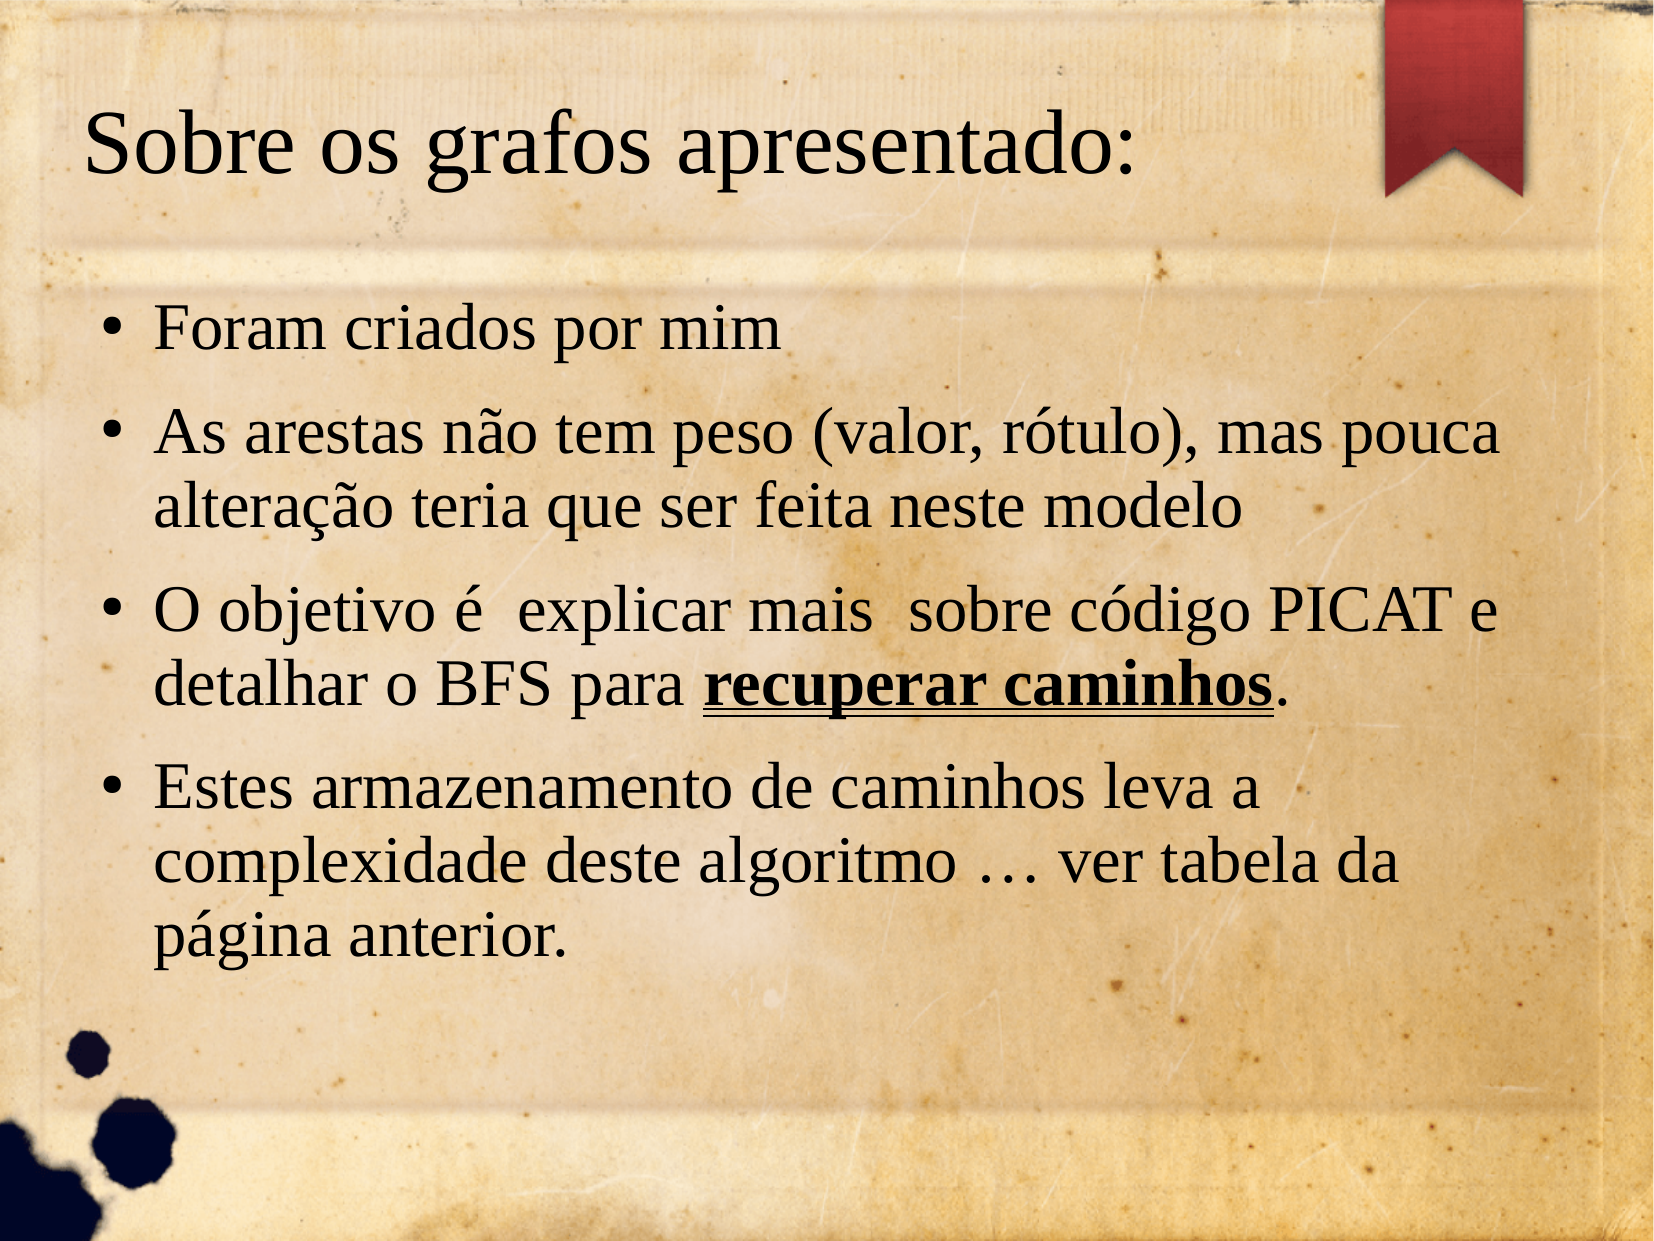

# Sobre os grafos apresentado:
Foram criados por mim
As arestas não tem peso (valor, rótulo), mas pouca alteração teria que ser feita neste modelo
O objetivo é explicar mais sobre código PICAT e detalhar o BFS para recuperar caminhos.
Estes armazenamento de caminhos leva a complexidade deste algoritmo … ver tabela da página anterior.